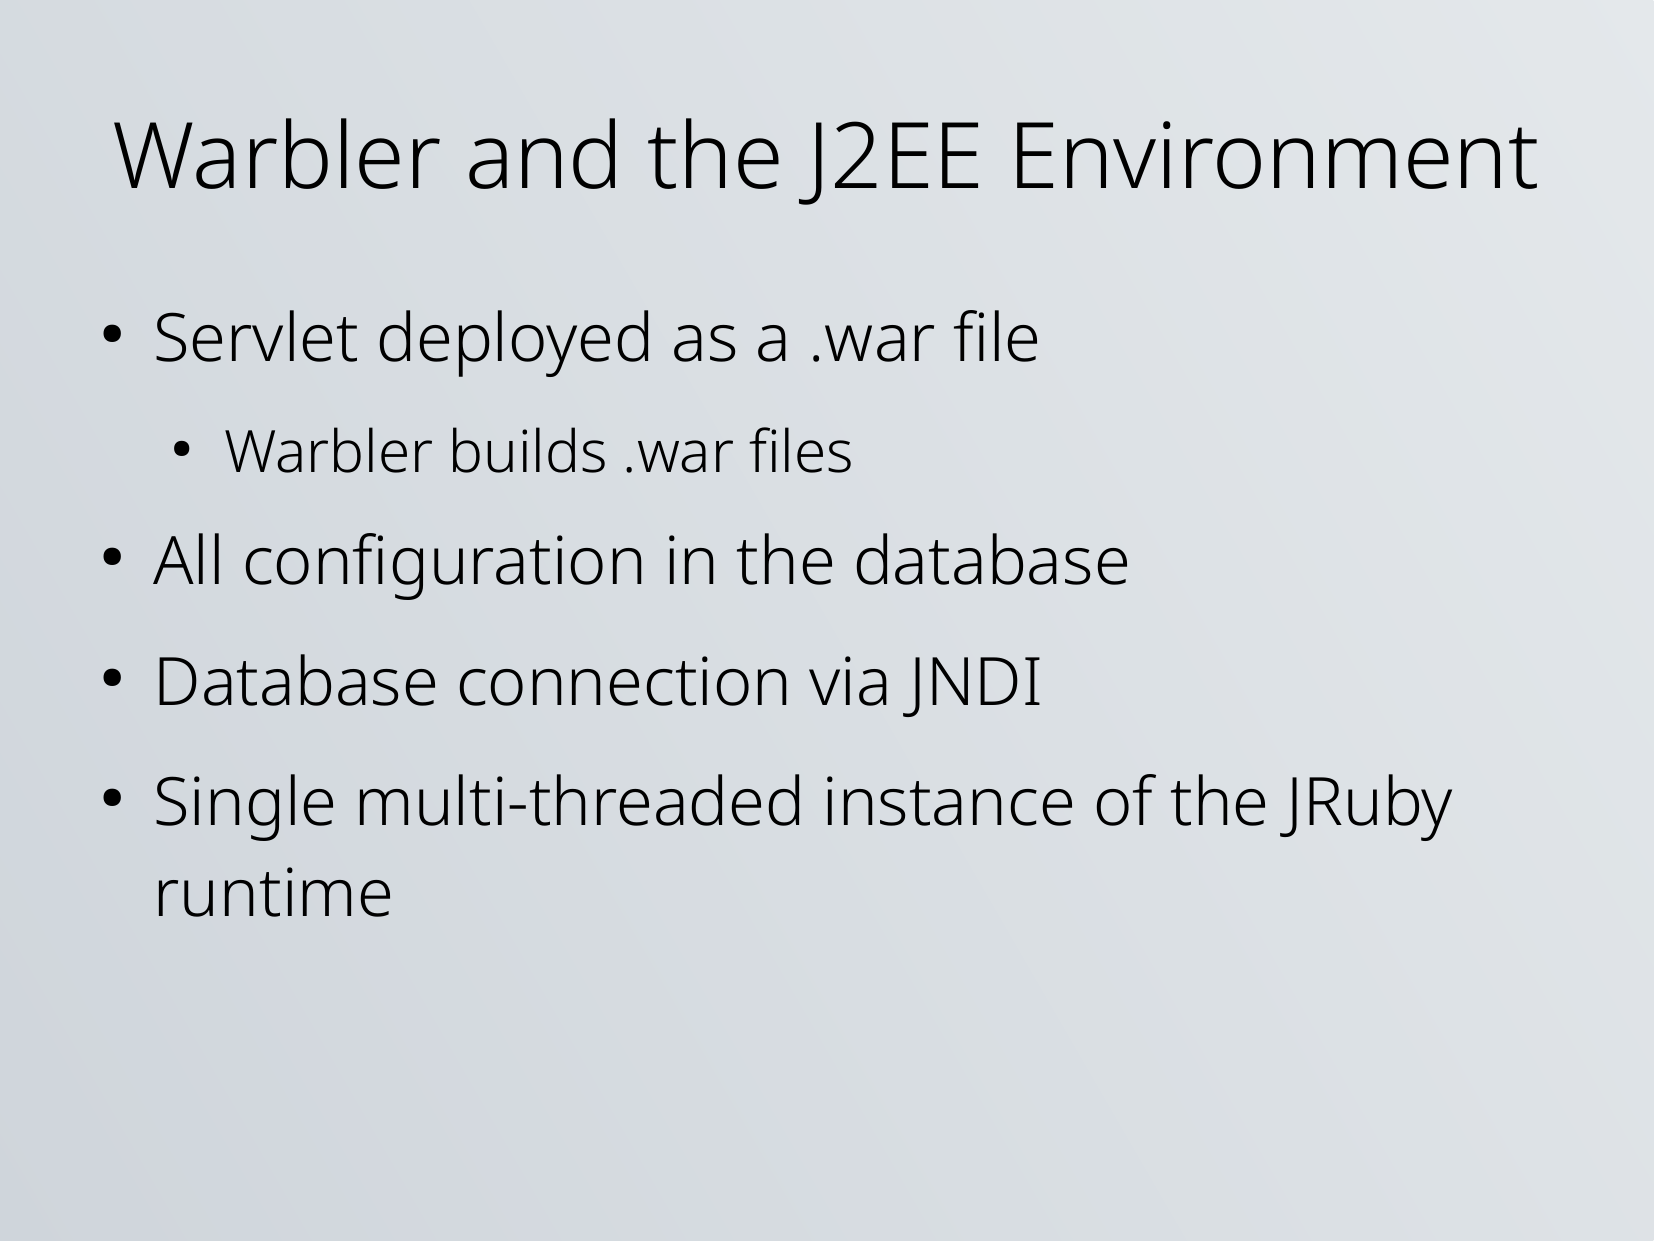

# Warbler and the J2EE Environment
Servlet deployed as a .war file
Warbler builds .war files
All configuration in the database
Database connection via JNDI
Single multi-threaded instance of the JRuby runtime